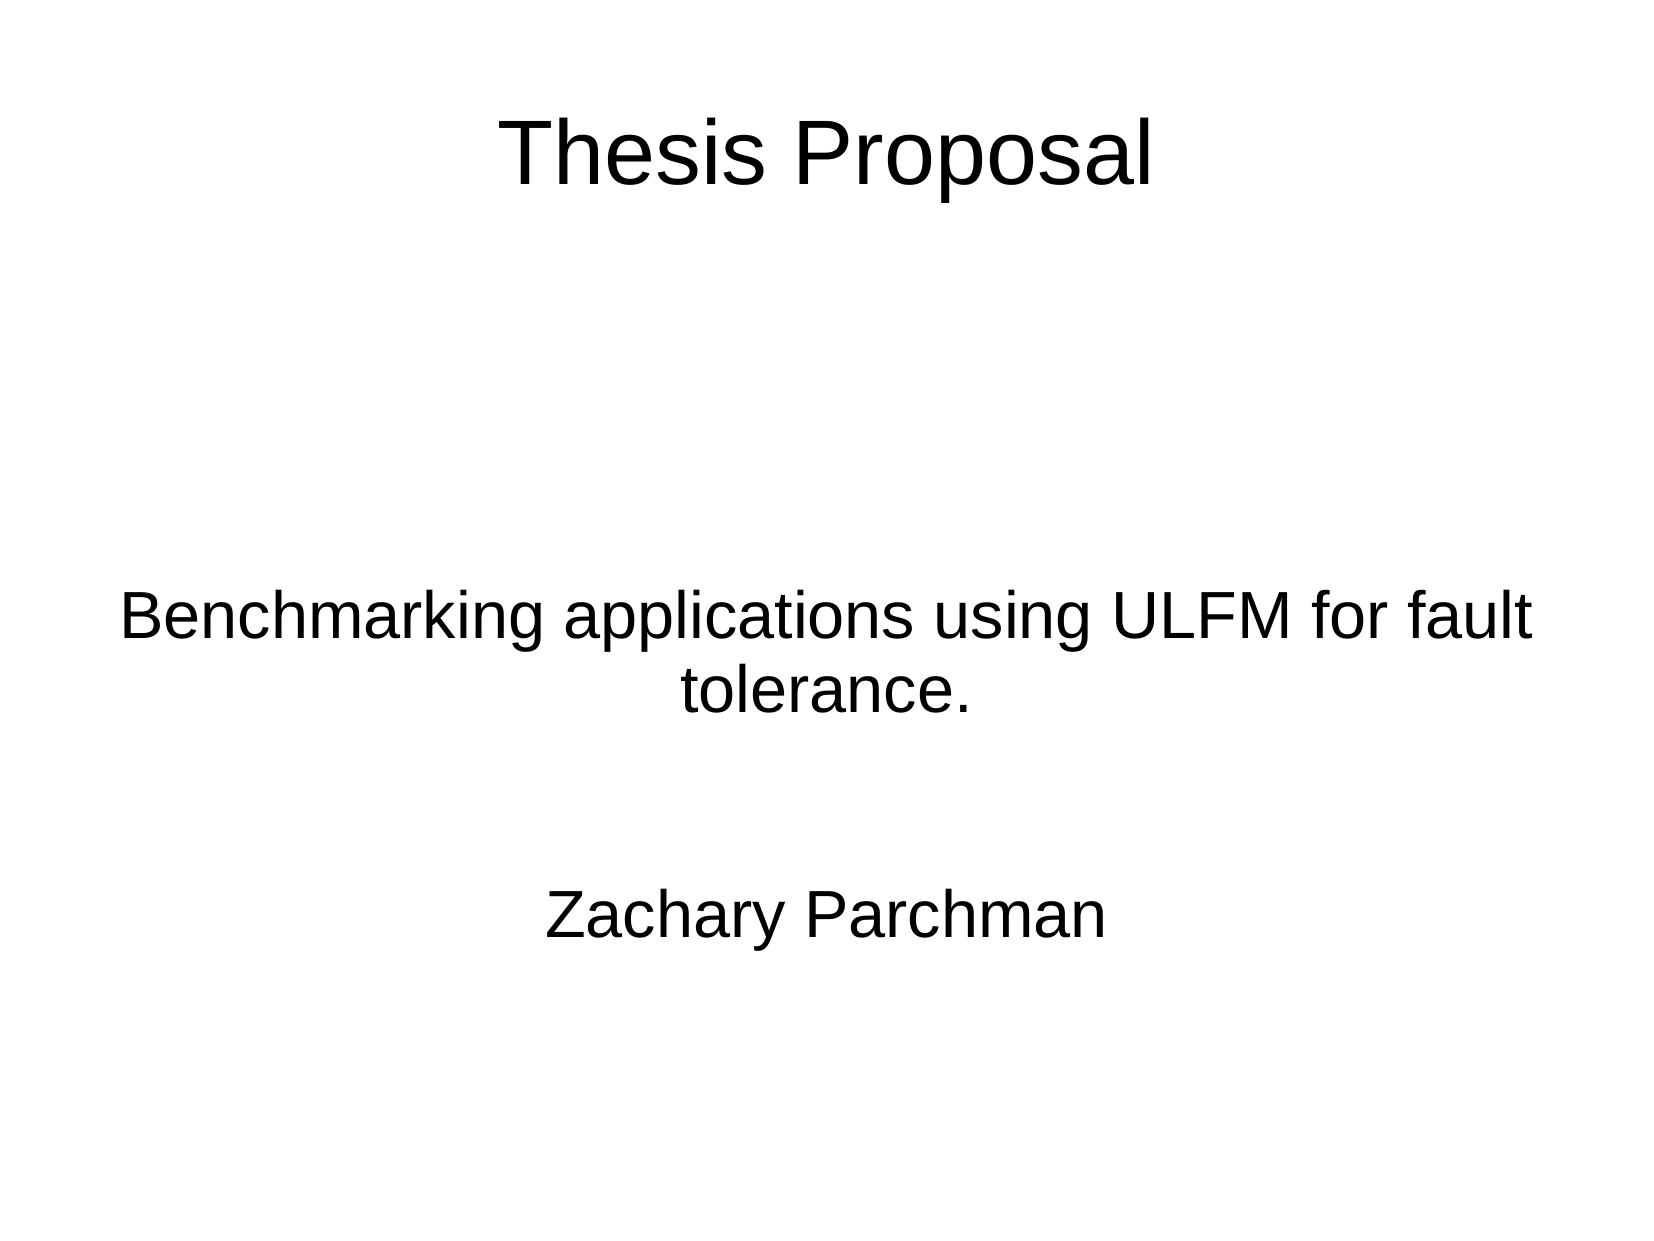

# Thesis Proposal
Benchmarking applications using ULFM for fault tolerance.
Zachary Parchman